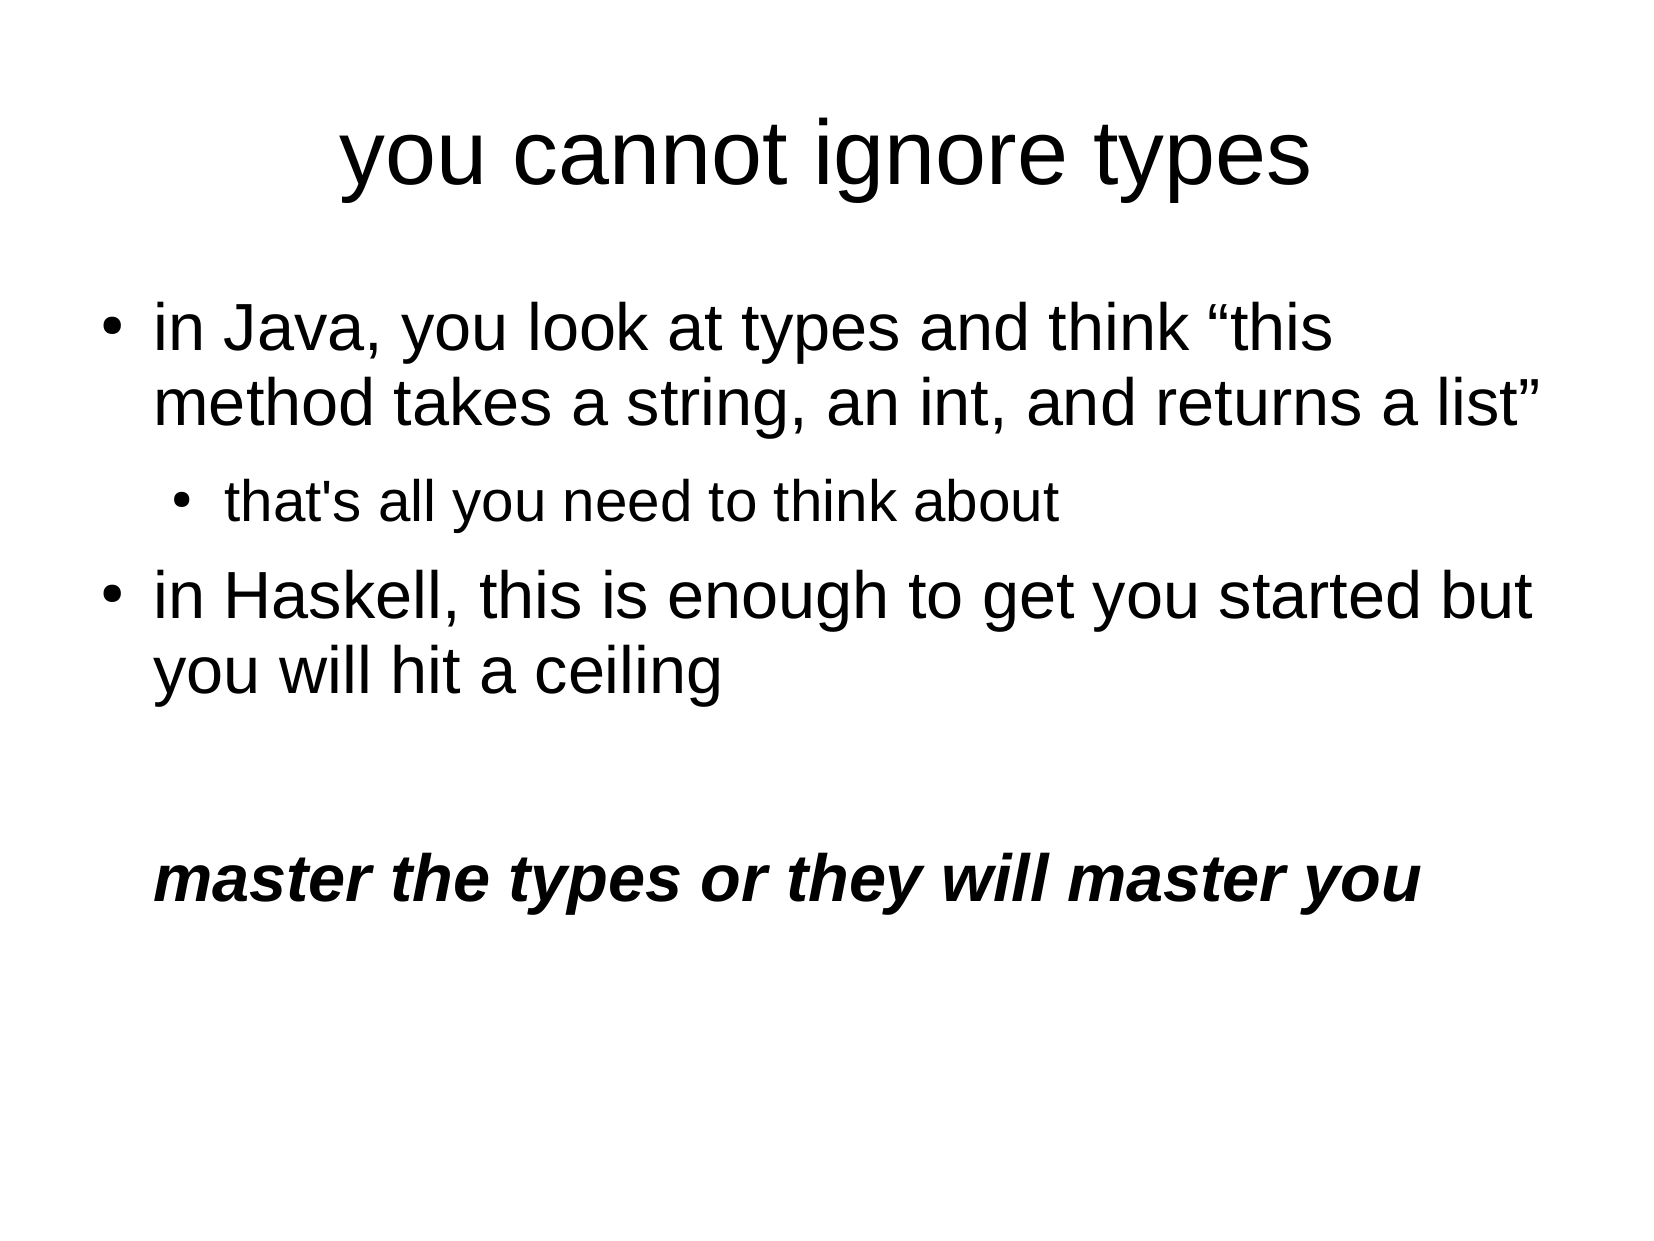

# you cannot ignore types
in Java, you look at types and think “this method takes a string, an int, and returns a list”
that's all you need to think about
in Haskell, this is enough to get you started but you will hit a ceiling
master the types or they will master you